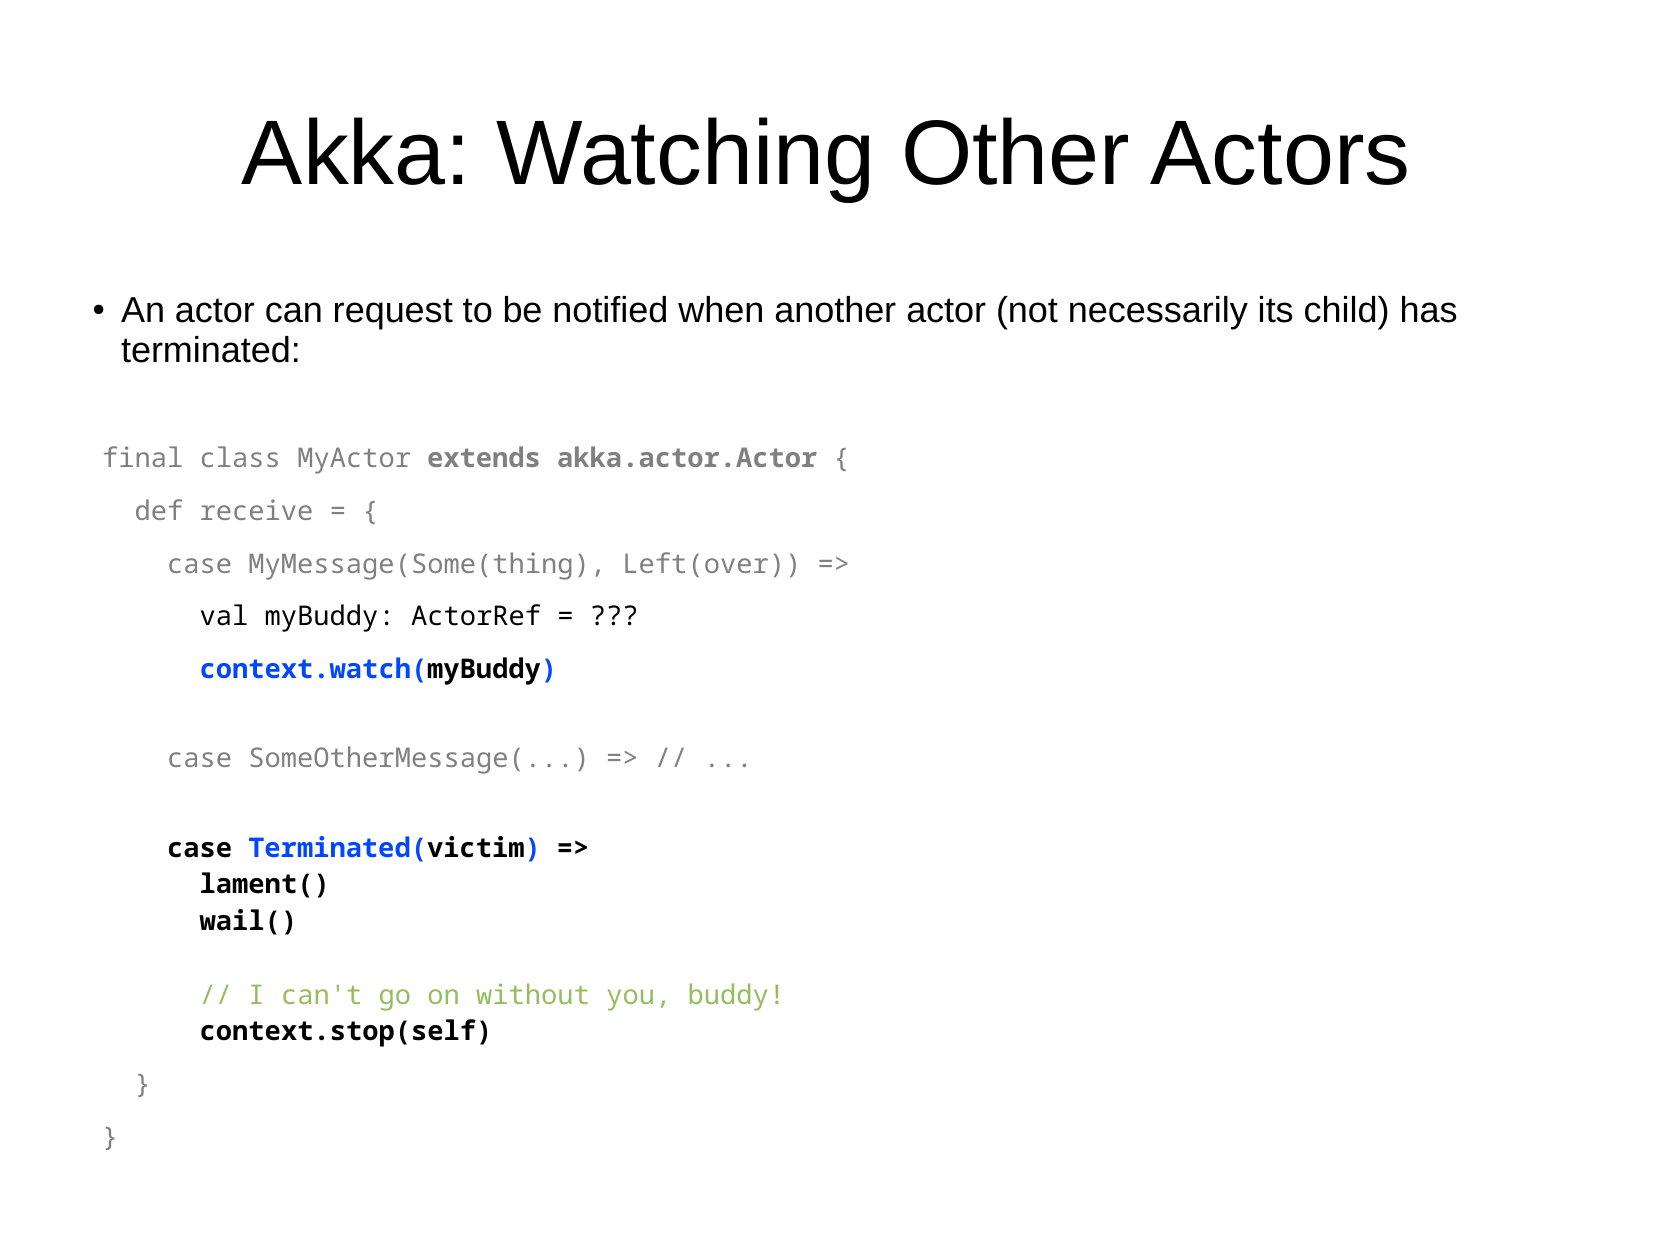

# Akka: Watching Other Actors
An actor can request to be notified when another actor (not necessarily its child) has terminated:
final class MyActor extends akka.actor.Actor {
 def receive = {
 case MyMessage(Some(thing), Left(over)) =>
 val myBuddy: ActorRef = ???
 context.watch(myBuddy)
 case SomeOtherMessage(...) => // ...
 case Terminated(victim) =>
 lament()
 wail()
 // I can't go on without you, buddy!
 context.stop(self)
 }
}